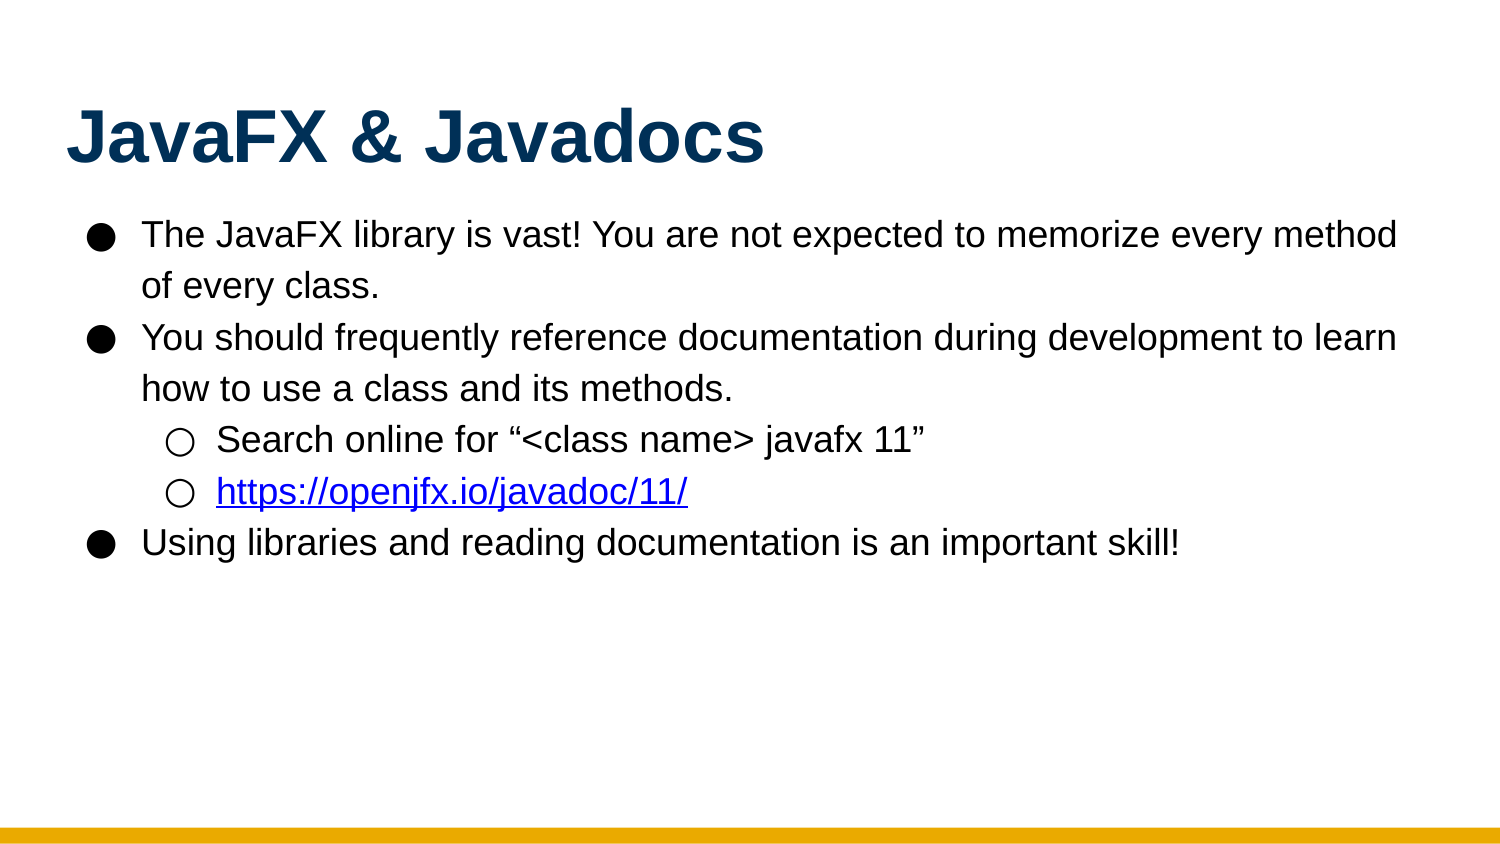

# JavaFX & Javadocs
The JavaFX library is vast! You are not expected to memorize every method of every class.
You should frequently reference documentation during development to learn how to use a class and its methods.
Search online for “<class name> javafx 11”
https://openjfx.io/javadoc/11/
Using libraries and reading documentation is an important skill!